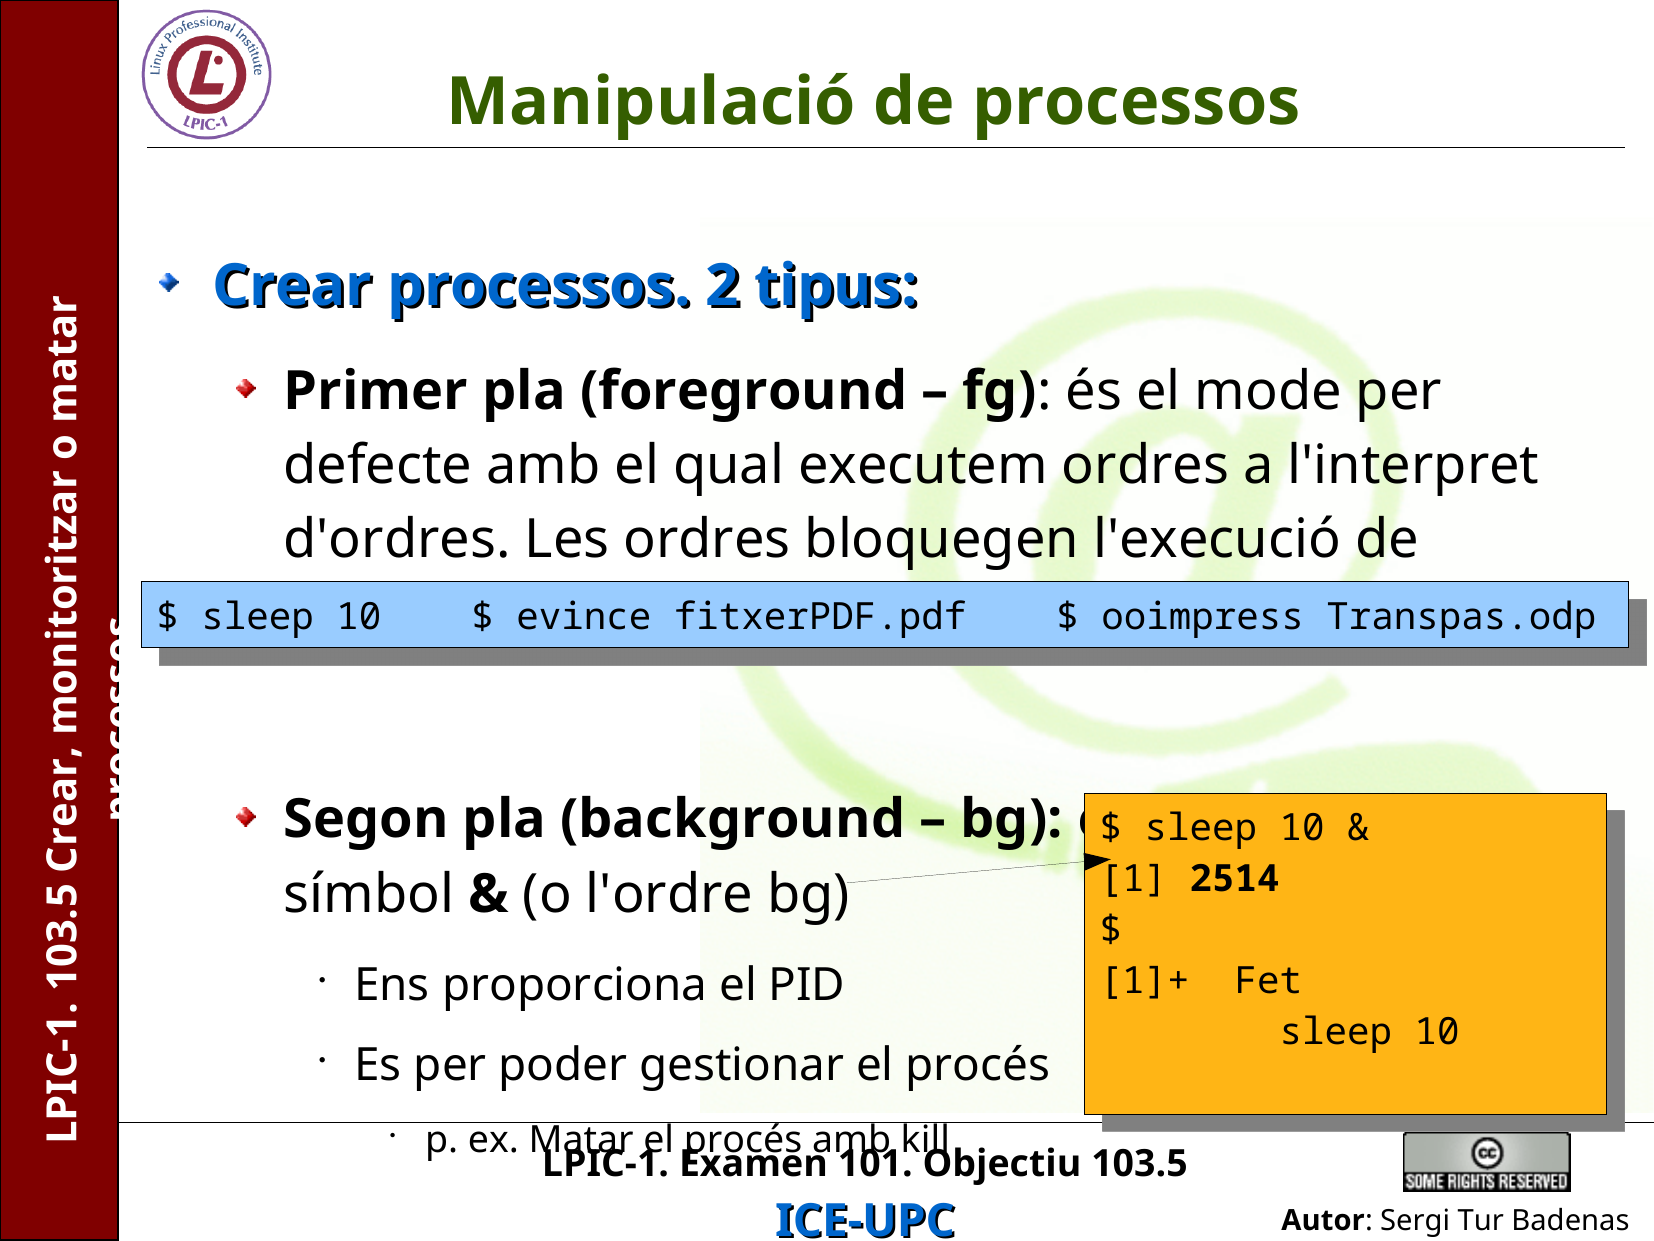

# Manipulació de processos
Crear processos. 2 tipus:
Primer pla (foreground – fg): és el mode per defecte amb el qual executem ordres a l'interpret d'ordres. Les ordres bloquegen l'execució de l'interpret
Segon pla (background – bg): es pot fer amb el símbol & (o l'ordre bg)
Ens proporciona el PID
Es per poder gestionar el procés
p. ex. Matar el procés amb kill
$ sleep 10 $ evince fitxerPDF.pdf $ ooimpress Transpas.odp
$ sleep 10 &
[1] 2514
$
[1]+ Fet sleep 10